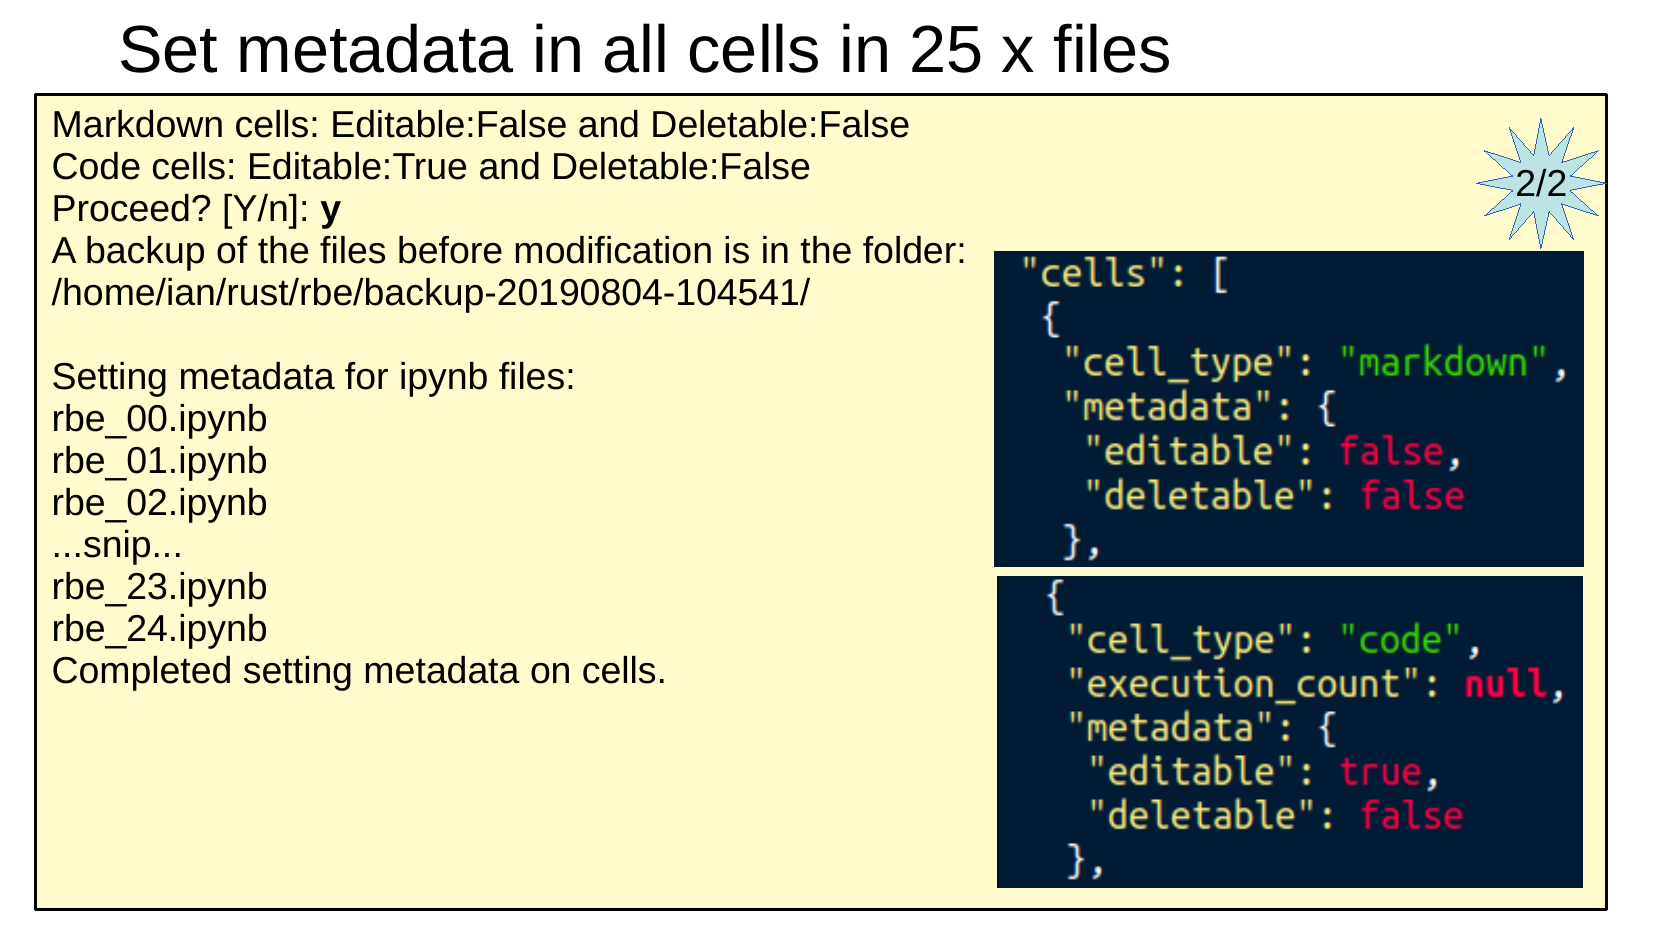

Set metadata in all cells in 25 x files
Markdown cells: Editable:False and Deletable:False
Code cells: Editable:True and Deletable:False
Proceed? [Y/n]: y
A backup of the files before modification is in the folder:
/home/ian/rust/rbe/backup-20190804-104541/
Setting metadata for ipynb files:
rbe_00.ipynb
rbe_01.ipynb
rbe_02.ipynb
...snip...
rbe_23.ipynb
rbe_24.ipynb
Completed setting metadata on cells.
2/2